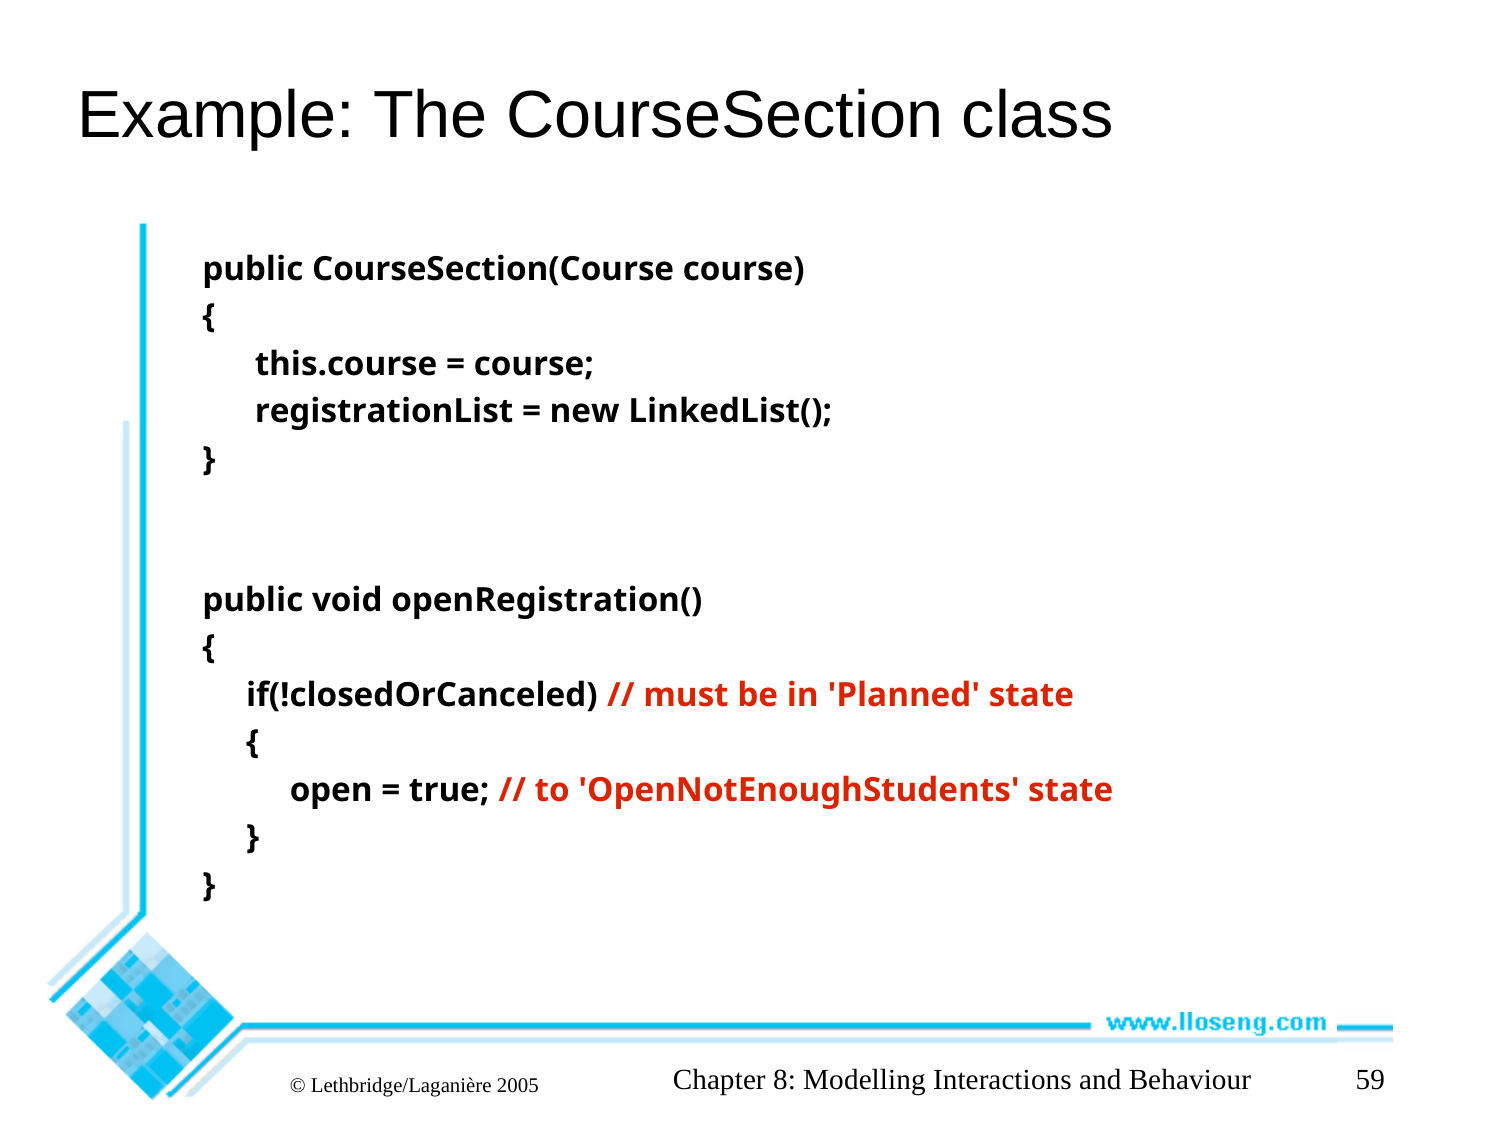

# Example: The CourseSection class
public CourseSection(Course course)
{
 this.course = course;
 registrationList = new LinkedList();
}
public void openRegistration()
{
 if(!closedOrCanceled) // must be in 'Planned' state
 {
 open = true; // to 'OpenNotEnoughStudents' state
 }
}
Chapter 8: Modelling Interactions and Behaviour
© Lethbridge/Laganière 2005